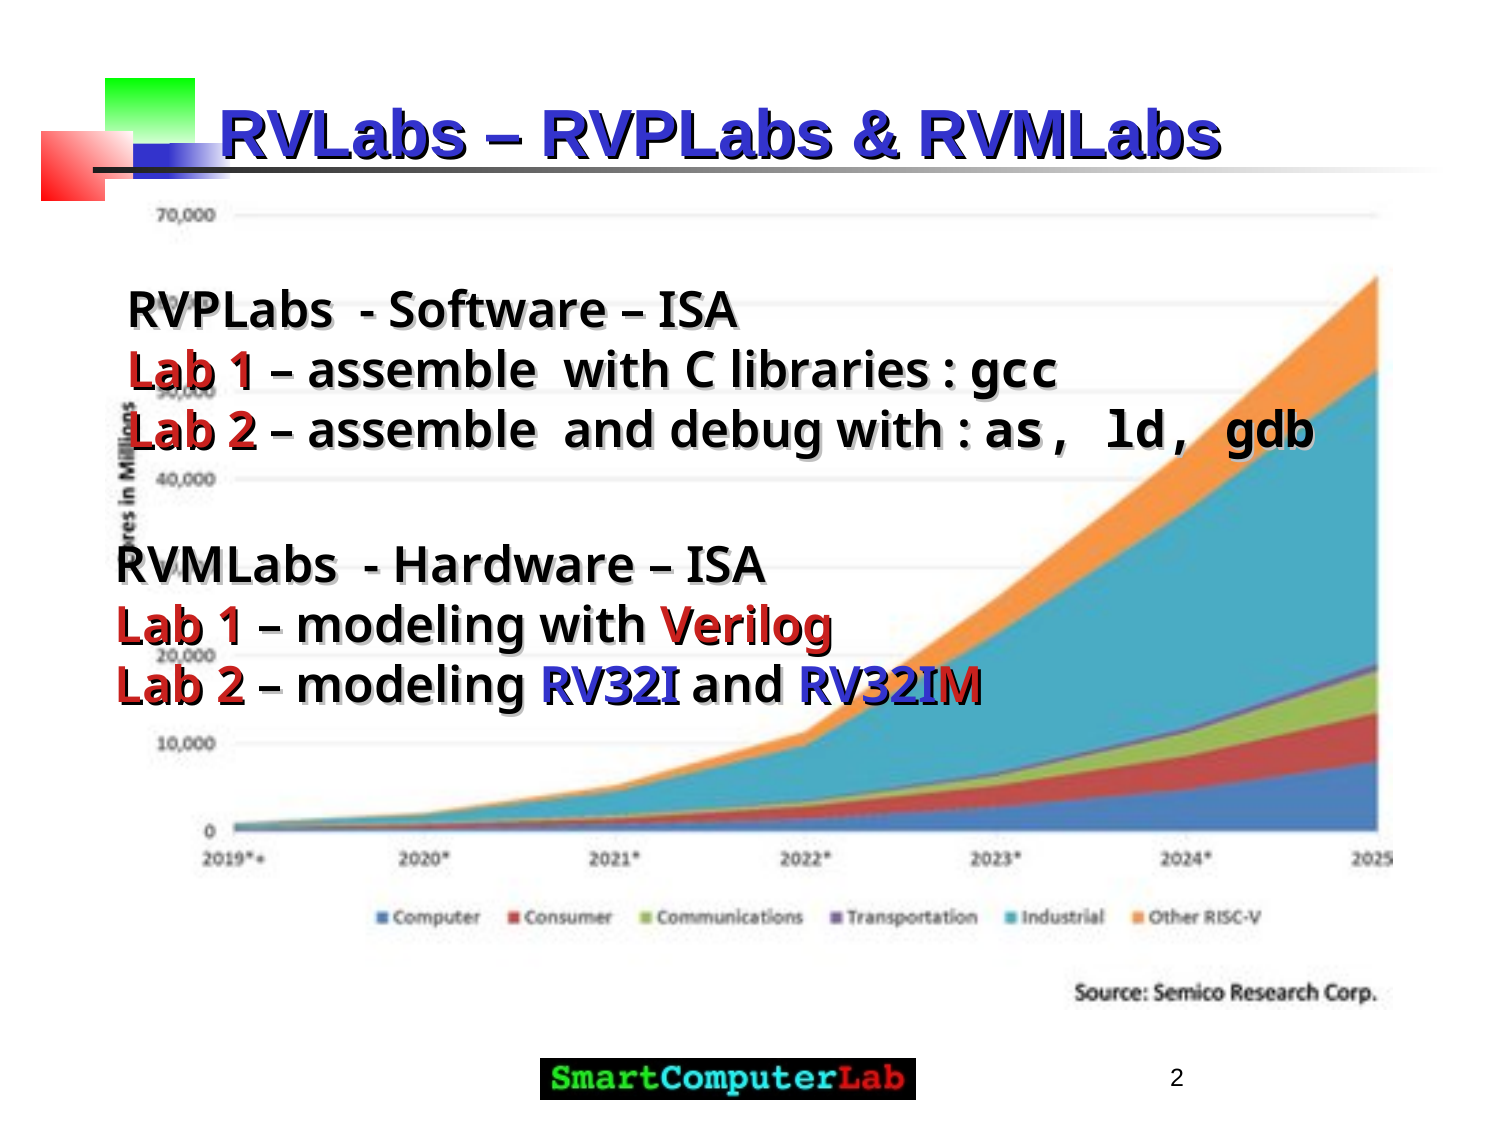

# RVLabs – RVPLabs & RVMLabs
RVPLabs - Software – ISA
Lab 1 – assemble with C libraries : gcc
Lab 2 – assemble and debug with : as, ld, gdb
RVMLabs - Hardware – ISA
Lab 1 – modeling with Verilog
Lab 2 – modeling RV32I and RV32IM
2